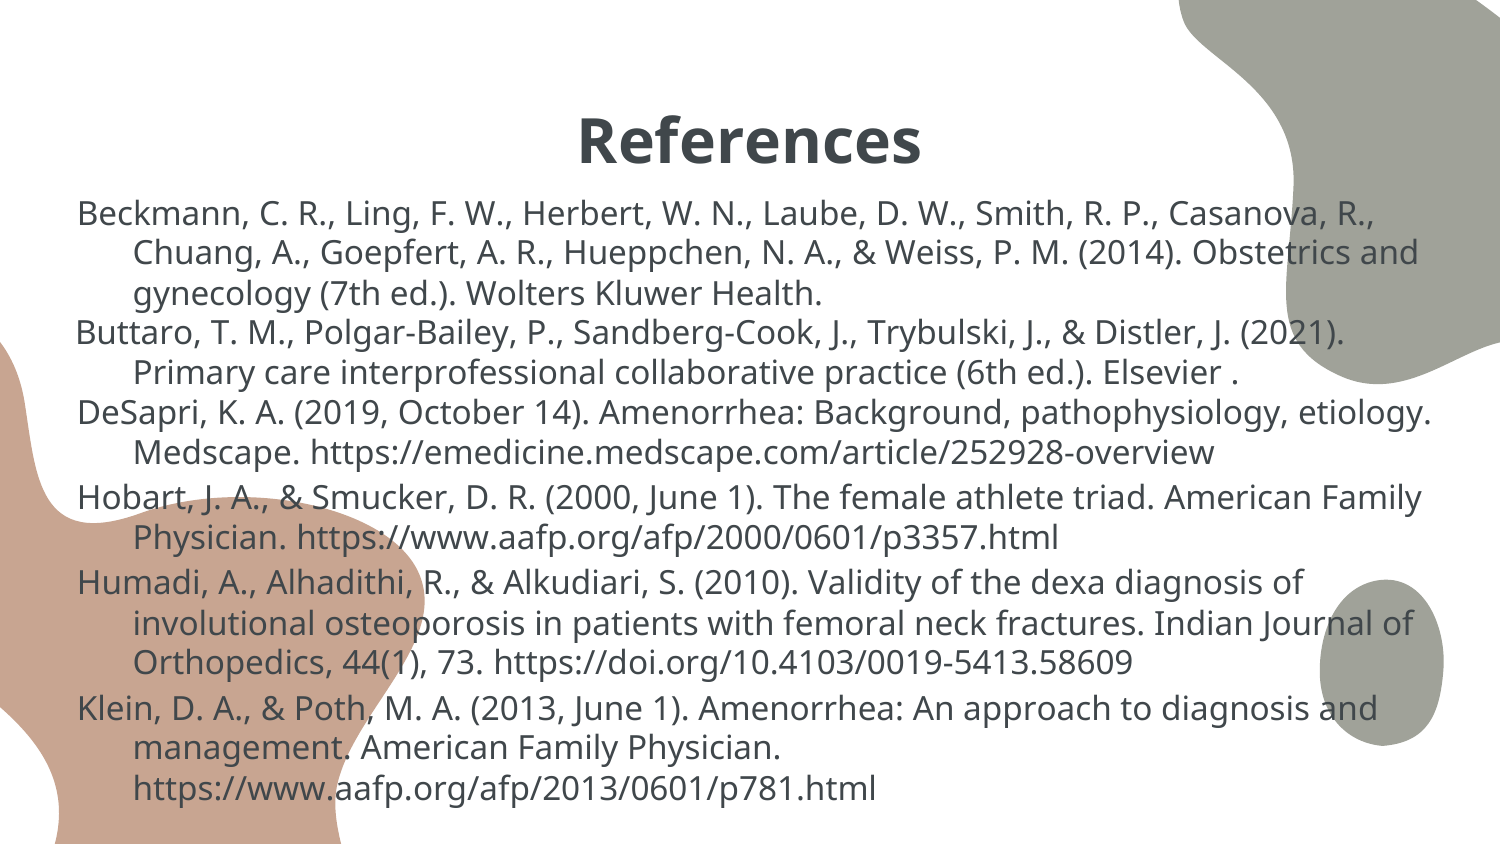

# References
Beckmann, C. R., Ling, F. W., Herbert, W. N., Laube, D. W., Smith, R. P., Casanova, R., Chuang, A., Goepfert, A. R., Hueppchen, N. A., & Weiss, P. M. (2014). Obstetrics and gynecology (7th ed.). Wolters Kluwer Health.
Buttaro, T. M., Polgar-Bailey, P., Sandberg-Cook, J., Trybulski, J., & Distler, J. (2021). Primary care interprofessional collaborative practice (6th ed.). Elsevier .
DeSapri, K. A. (2019, October 14). Amenorrhea: Background, pathophysiology, etiology. Medscape. https://emedicine.medscape.com/article/252928-overview
Hobart, J. A., & Smucker, D. R. (2000, June 1). The female athlete triad. American Family Physician. https://www.aafp.org/afp/2000/0601/p3357.html
Humadi, A., Alhadithi, R., & Alkudiari, S. (2010). Validity of the dexa diagnosis of involutional osteoporosis in patients with femoral neck fractures. Indian Journal of Orthopedics, 44(1), 73. https://doi.org/10.4103/0019-5413.58609
Klein, D. A., & Poth, M. A. (2013, June 1). Amenorrhea: An approach to diagnosis and management. American Family Physician. https://www.aafp.org/afp/2013/0601/p781.html